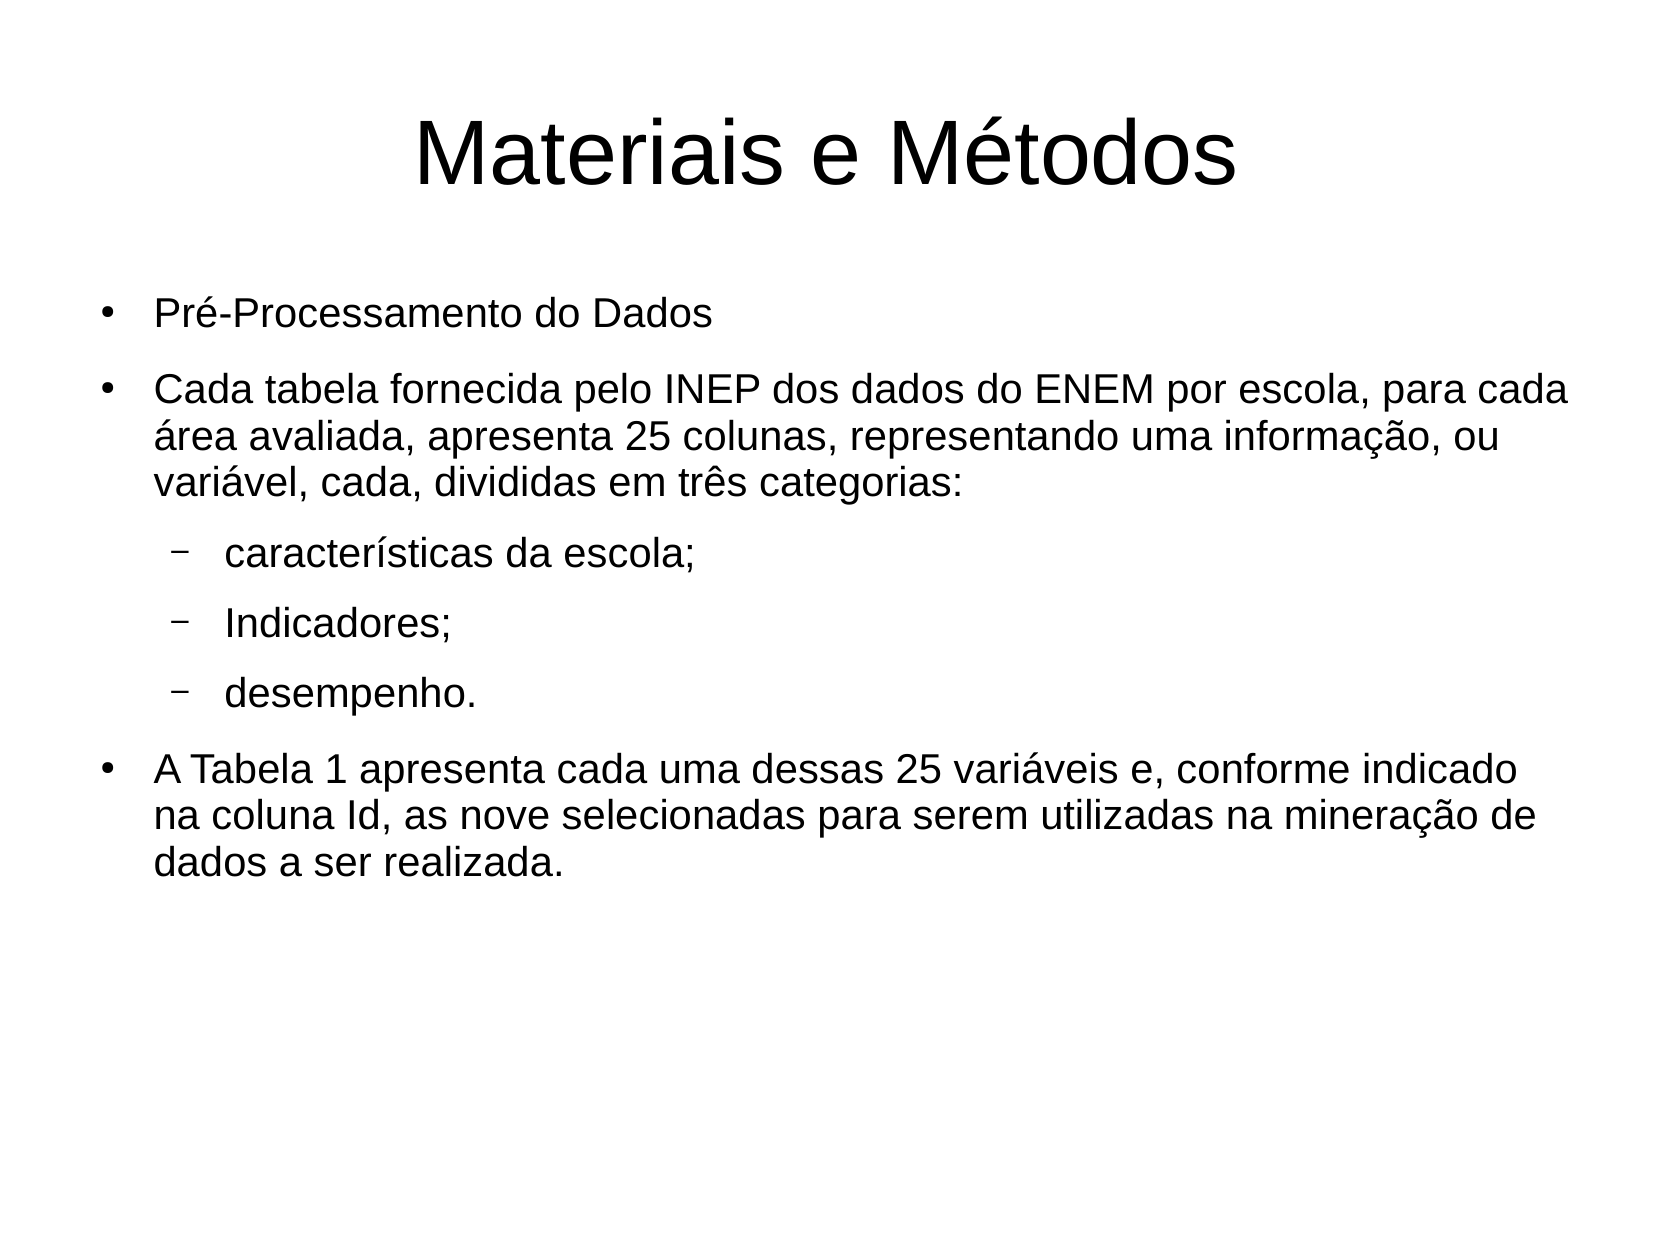

# Materiais e Métodos
Pré-Processamento do Dados
Cada tabela fornecida pelo INEP dos dados do ENEM por escola, para cada área avaliada, apresenta 25 colunas, representando uma informação, ou variável, cada, divididas em três categorias:
características da escola;
Indicadores;
desempenho.
A Tabela 1 apresenta cada uma dessas 25 variáveis e, conforme indicado na coluna Id, as nove selecionadas para serem utilizadas na mineração de dados a ser realizada.